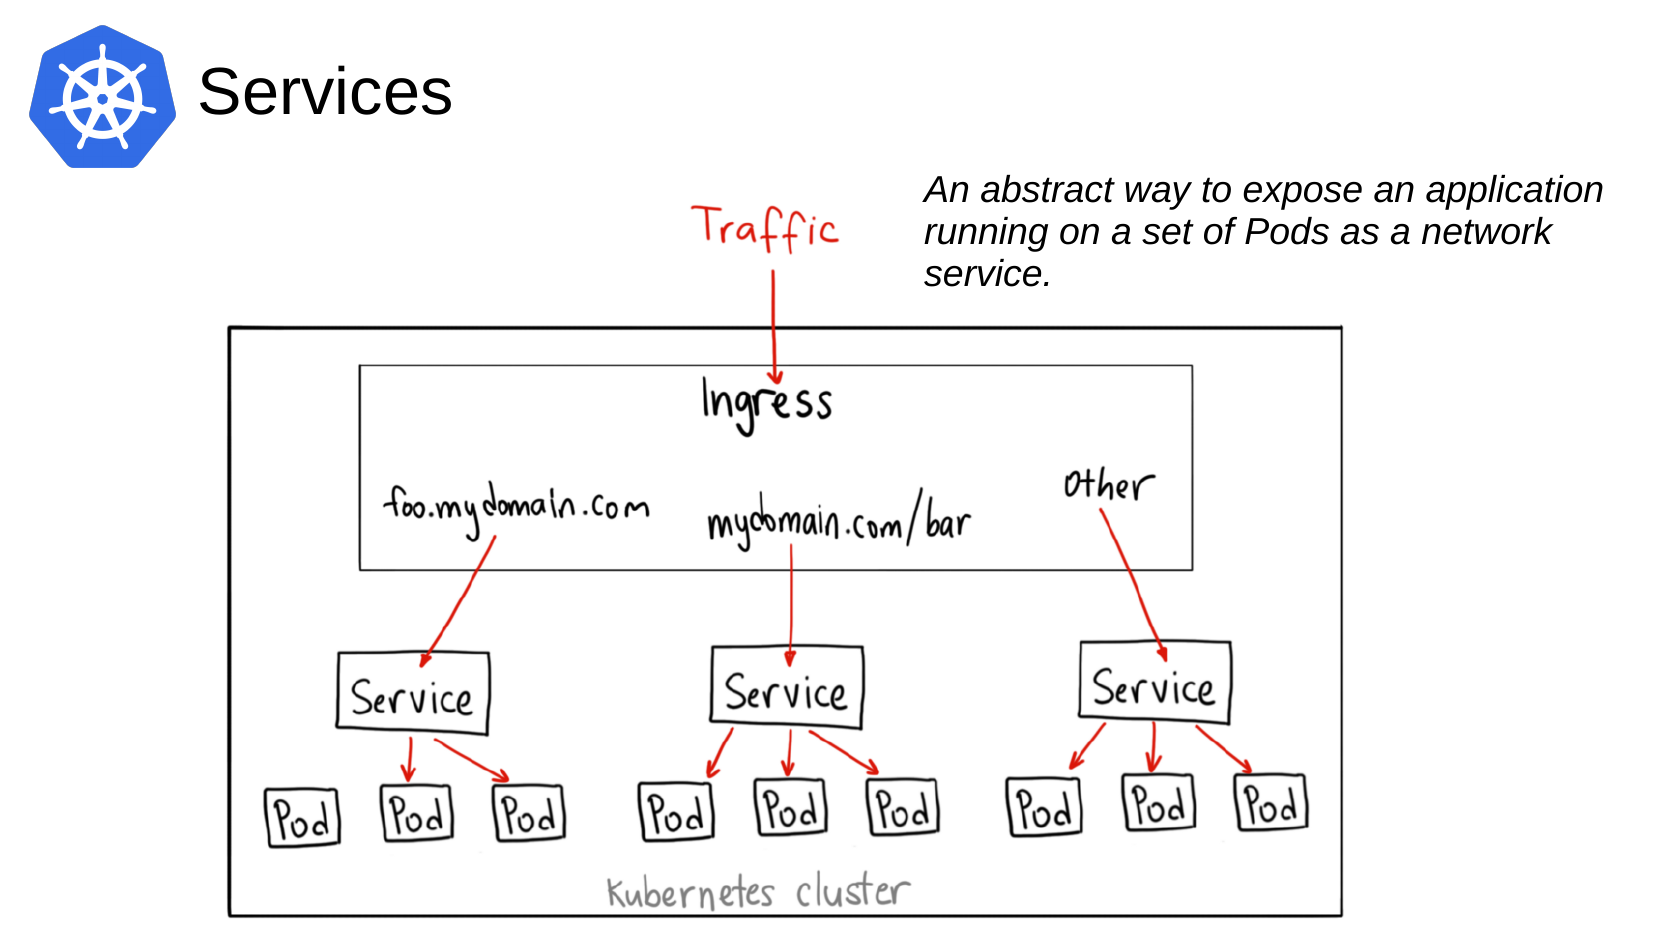

Services
An abstract way to expose an application running on a set of Pods as a network service.